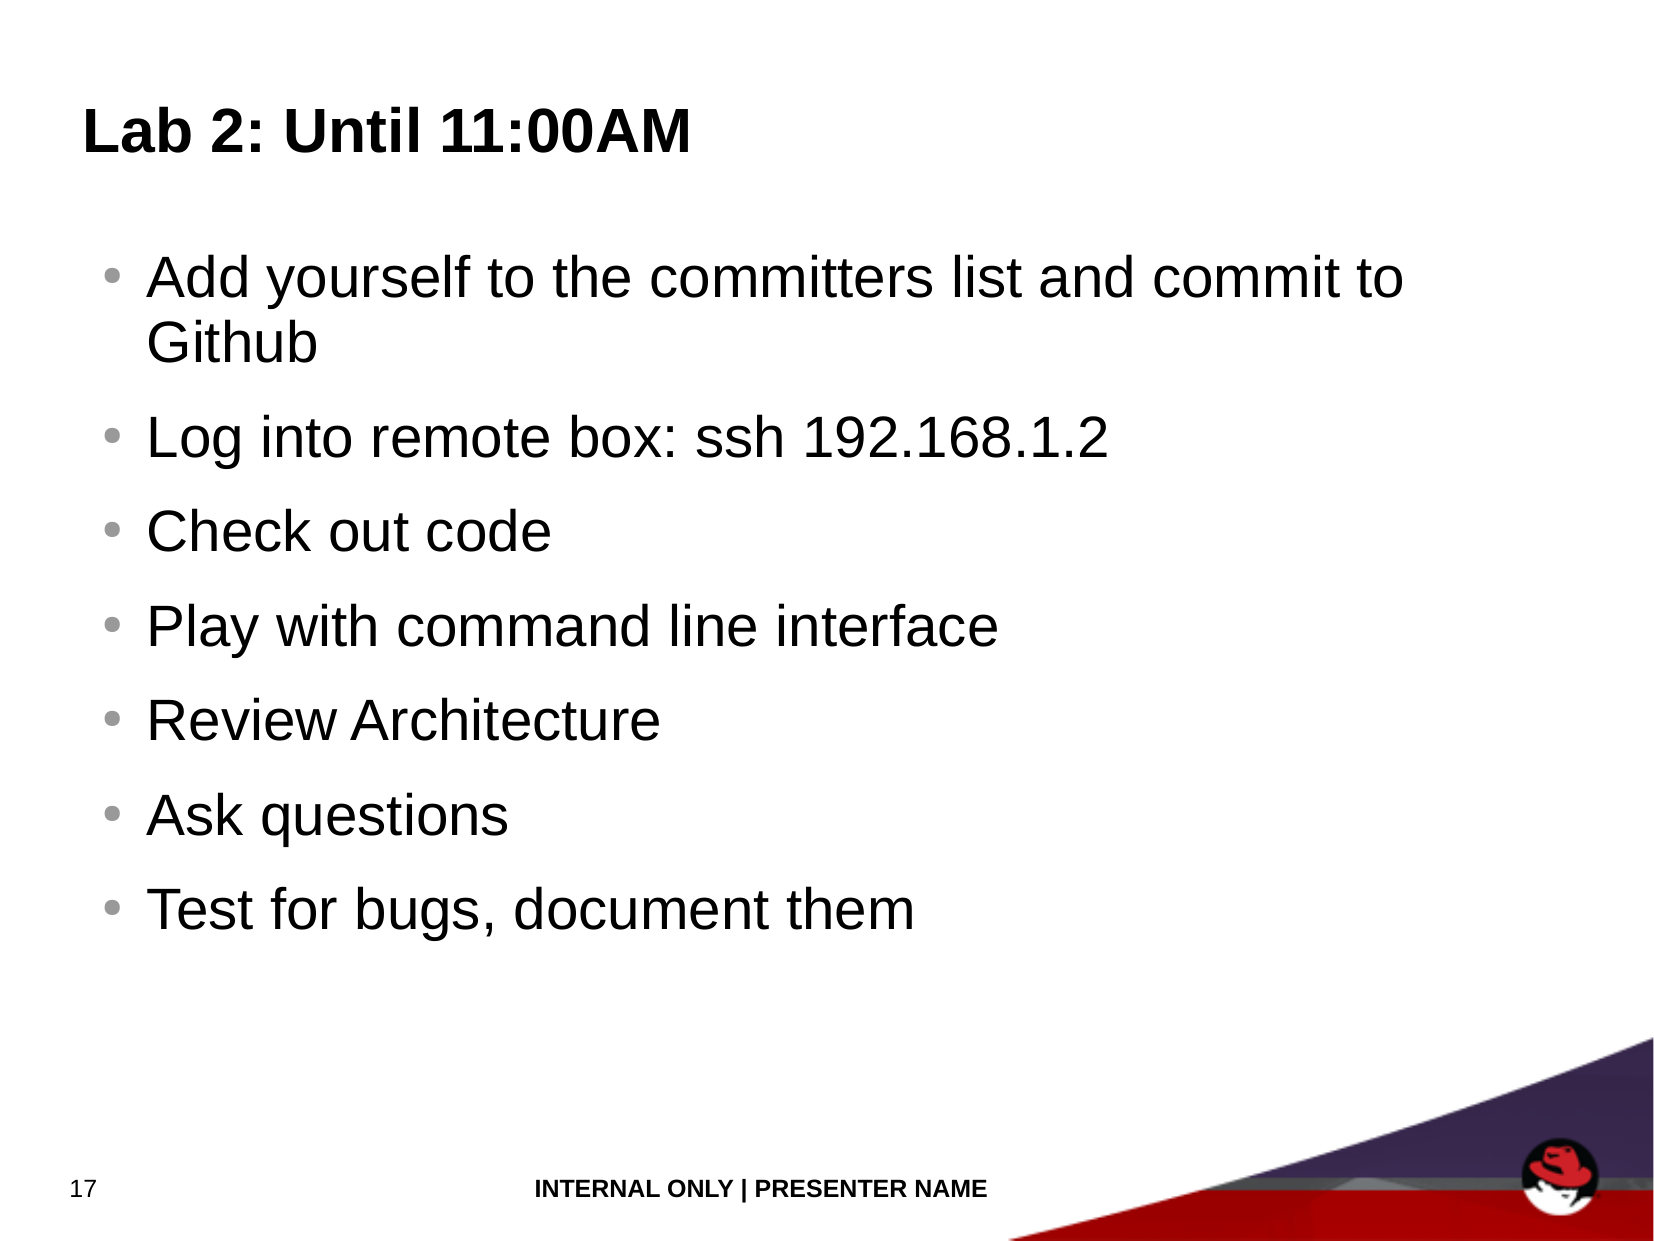

# Lab 2: Until 11:00AM
Add yourself to the committers list and commit to Github
Log into remote box: ssh 192.168.1.2
Check out code
Play with command line interface
Review Architecture
Ask questions
Test for bugs, document them